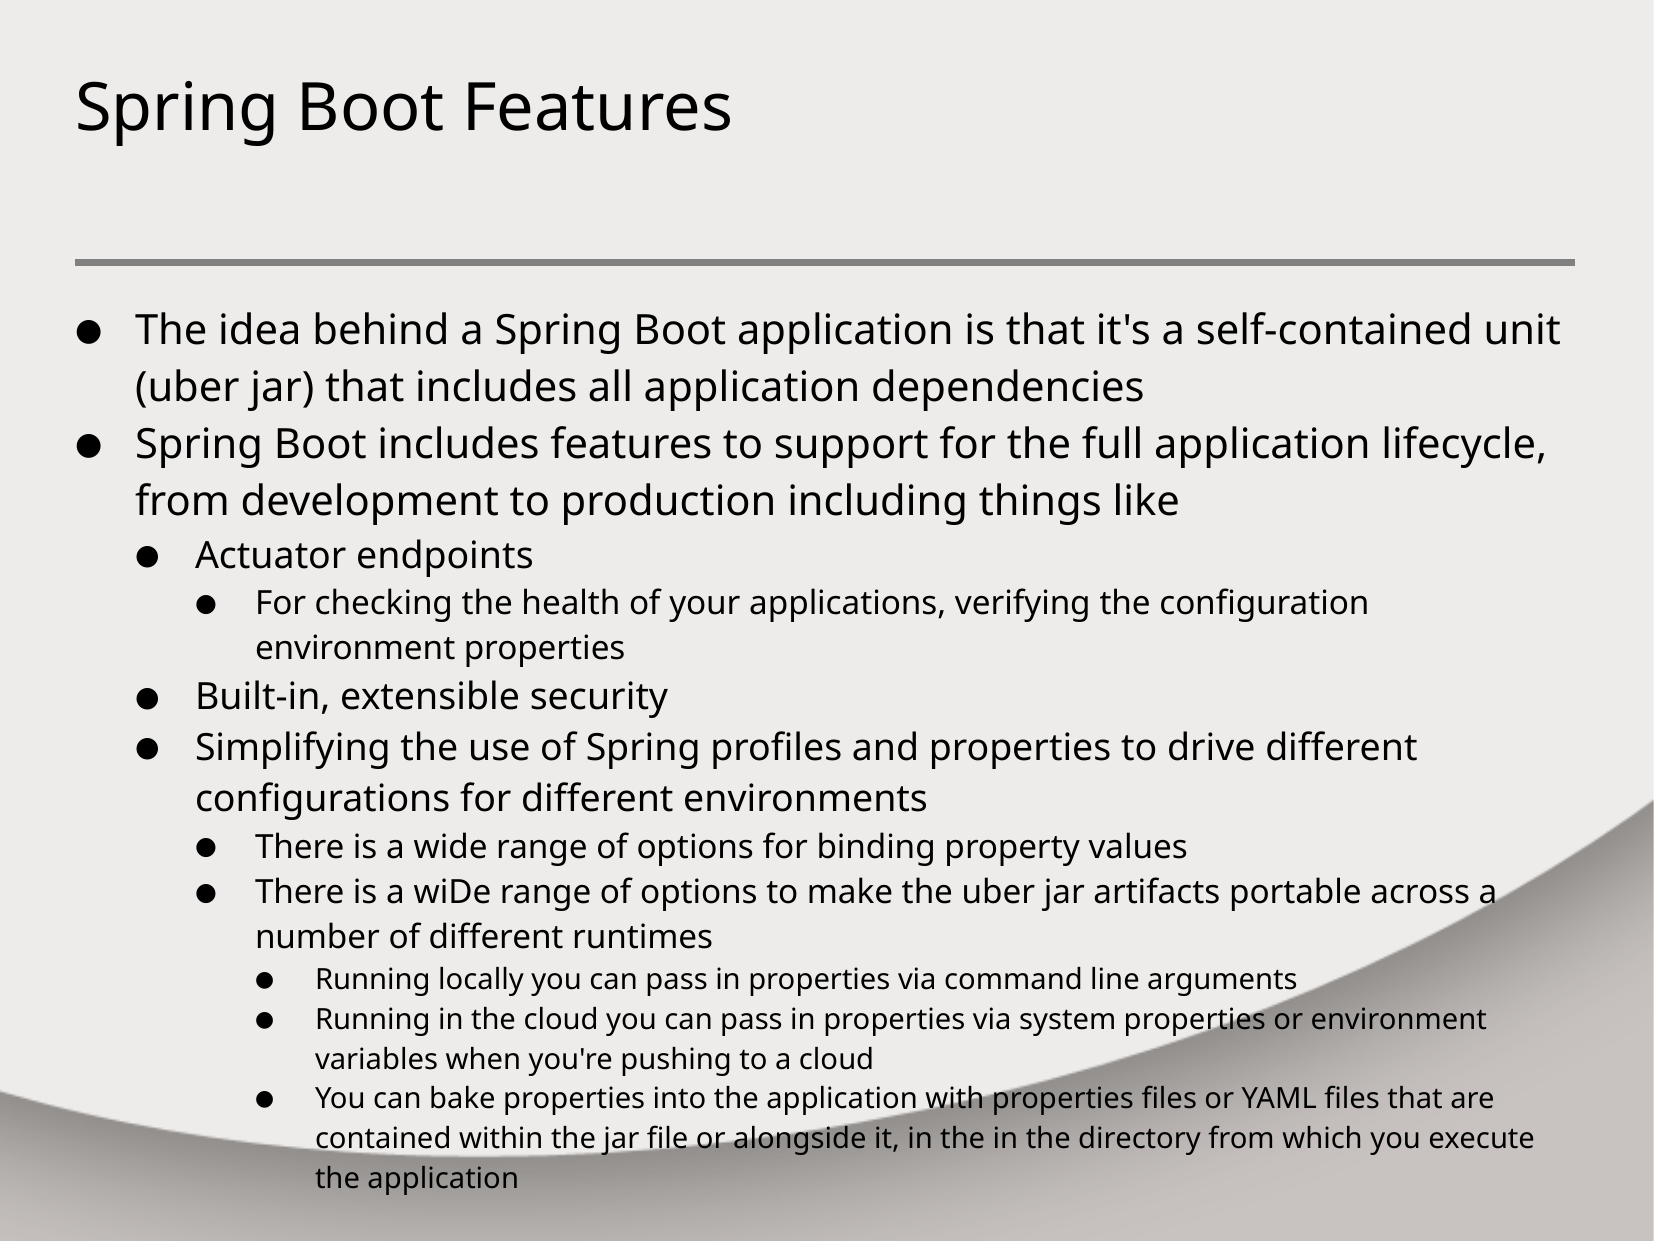

# Spring Boot Features
The idea behind a Spring Boot application is that it's a self-contained unit (uber jar) that includes all application dependencies
Spring Boot includes features to support for the full application lifecycle, from development to production including things like
Actuator endpoints
For checking the health of your applications, verifying the configuration environment properties
Built-in, extensible security
Simplifying the use of Spring profiles and properties to drive different configurations for different environments
There is a wide range of options for binding property values
There is a wiDe range of options to make the uber jar artifacts portable across a number of different runtimes
Running locally you can pass in properties via command line arguments
Running in the cloud you can pass in properties via system properties or environment variables when you're pushing to a cloud
You can bake properties into the application with properties files or YAML files that are contained within the jar file or alongside it, in the in the directory from which you execute the application